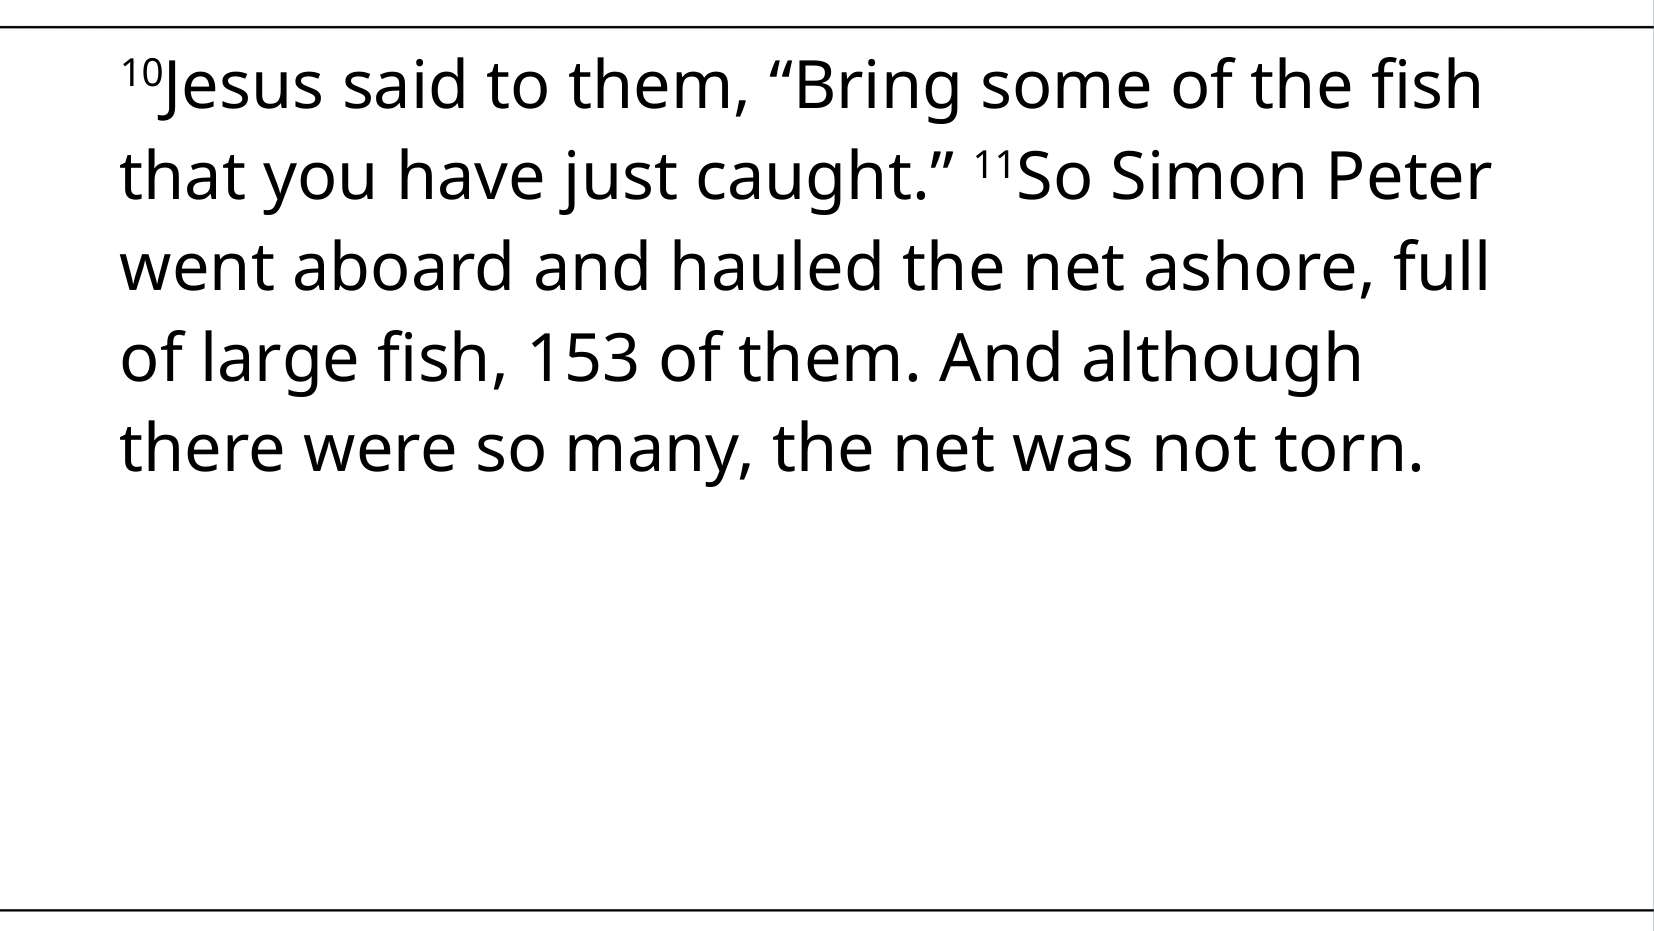

10Jesus said to them, “Bring some of the fish that you have just caught.” 11So Simon Peter went aboard and hauled the net ashore, full of large fish, 153 of them. And although there were so many, the net was not torn.